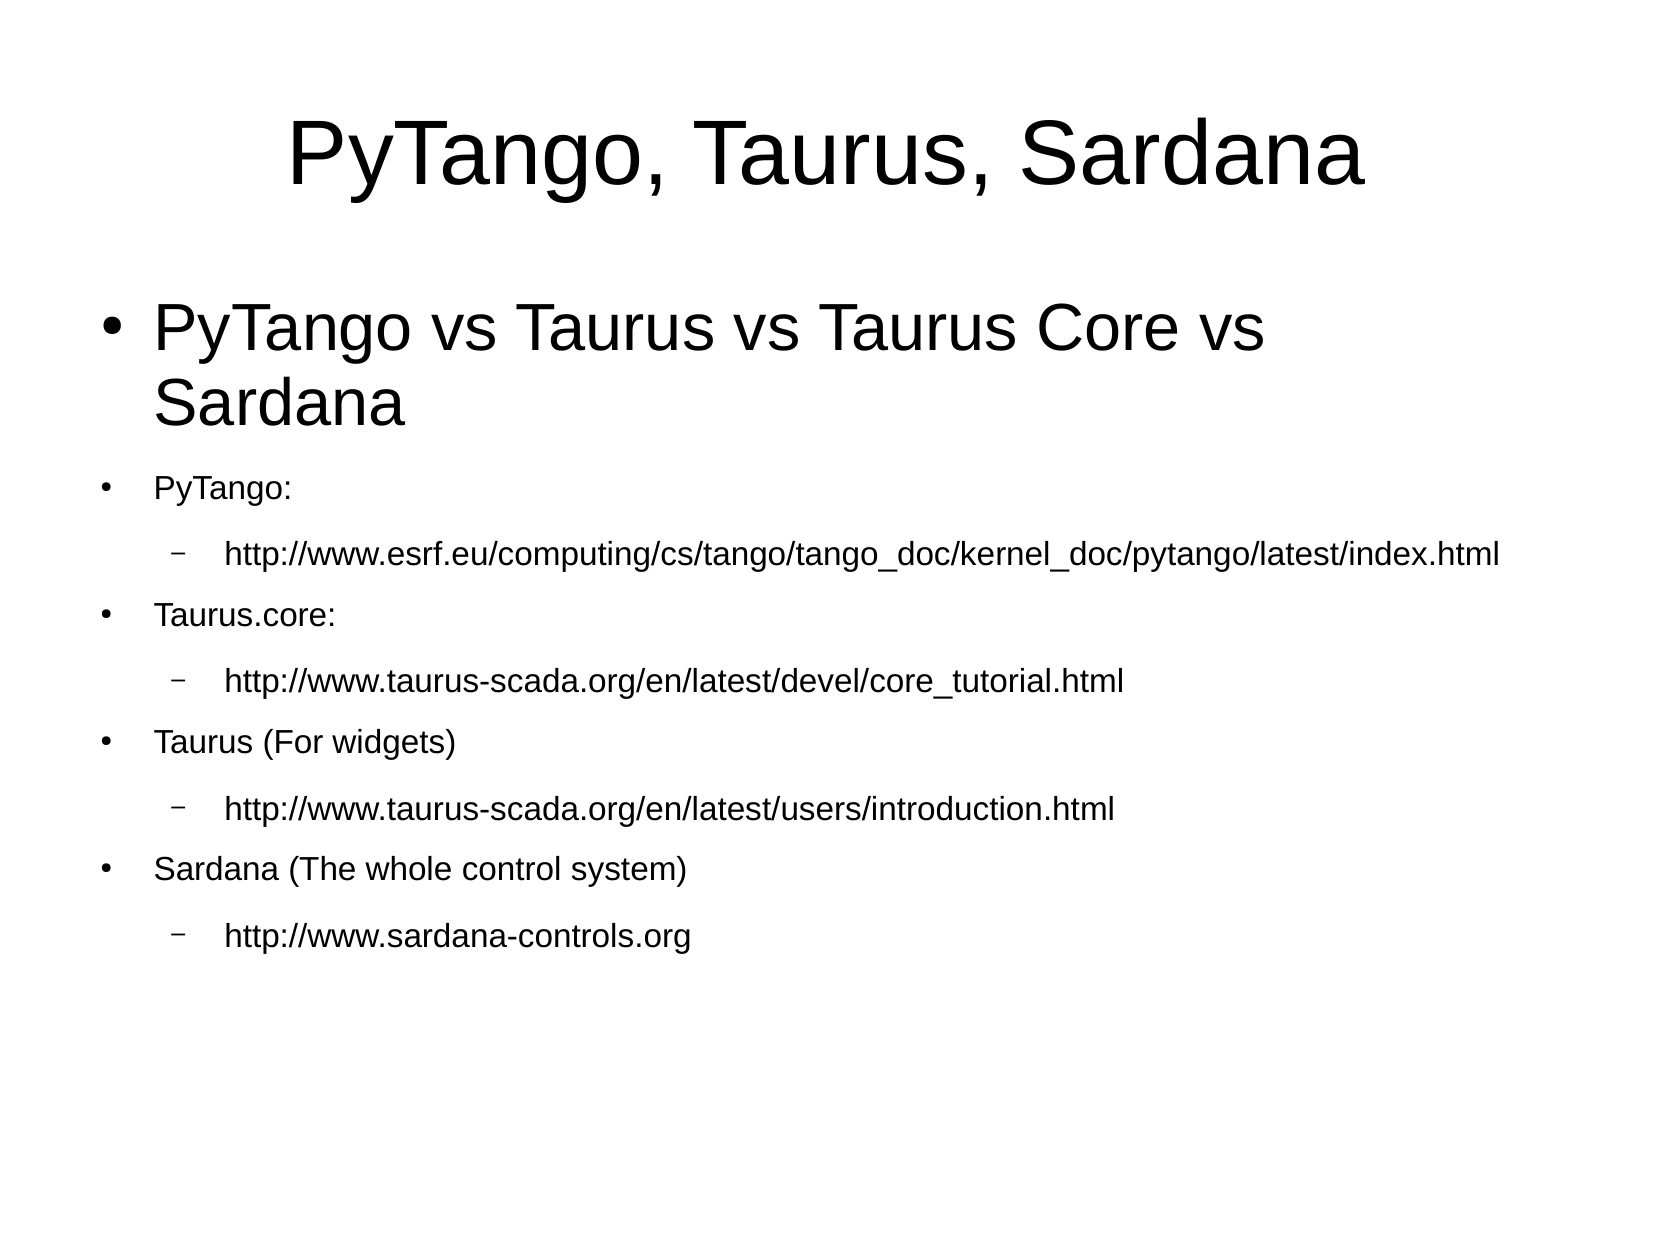

# PyTango, Taurus, Sardana
PyTango vs Taurus vs Taurus Core vs Sardana
PyTango:
http://www.esrf.eu/computing/cs/tango/tango_doc/kernel_doc/pytango/latest/index.html
Taurus.core:
http://www.taurus-scada.org/en/latest/devel/core_tutorial.html
Taurus (For widgets)
http://www.taurus-scada.org/en/latest/users/introduction.html
Sardana (The whole control system)
http://www.sardana-controls.org